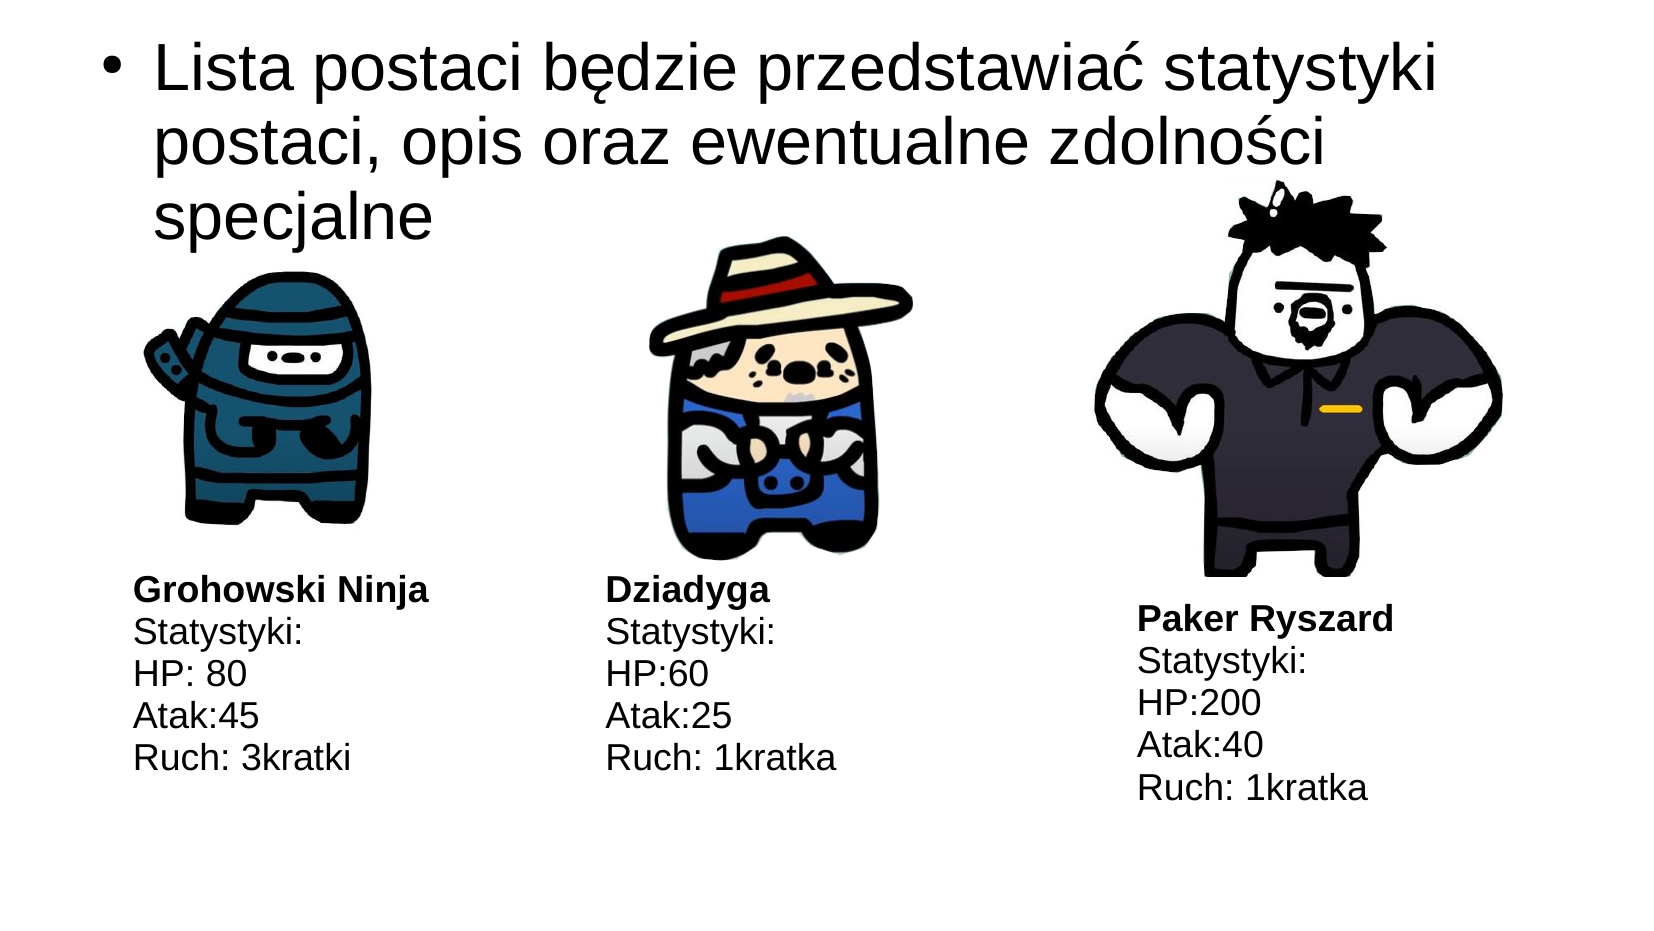

# Lista postaci będzie przedstawiać statystyki postaci, opis oraz ewentualne zdolności specjalne
Grohowski Ninja
Statystyki:
HP: 80
Atak:45
Ruch: 3kratki
Dziadyga
Statystyki:
HP:60
Atak:25
Ruch: 1kratka
Paker Ryszard
Statystyki:
HP:200
Atak:40
Ruch: 1kratka